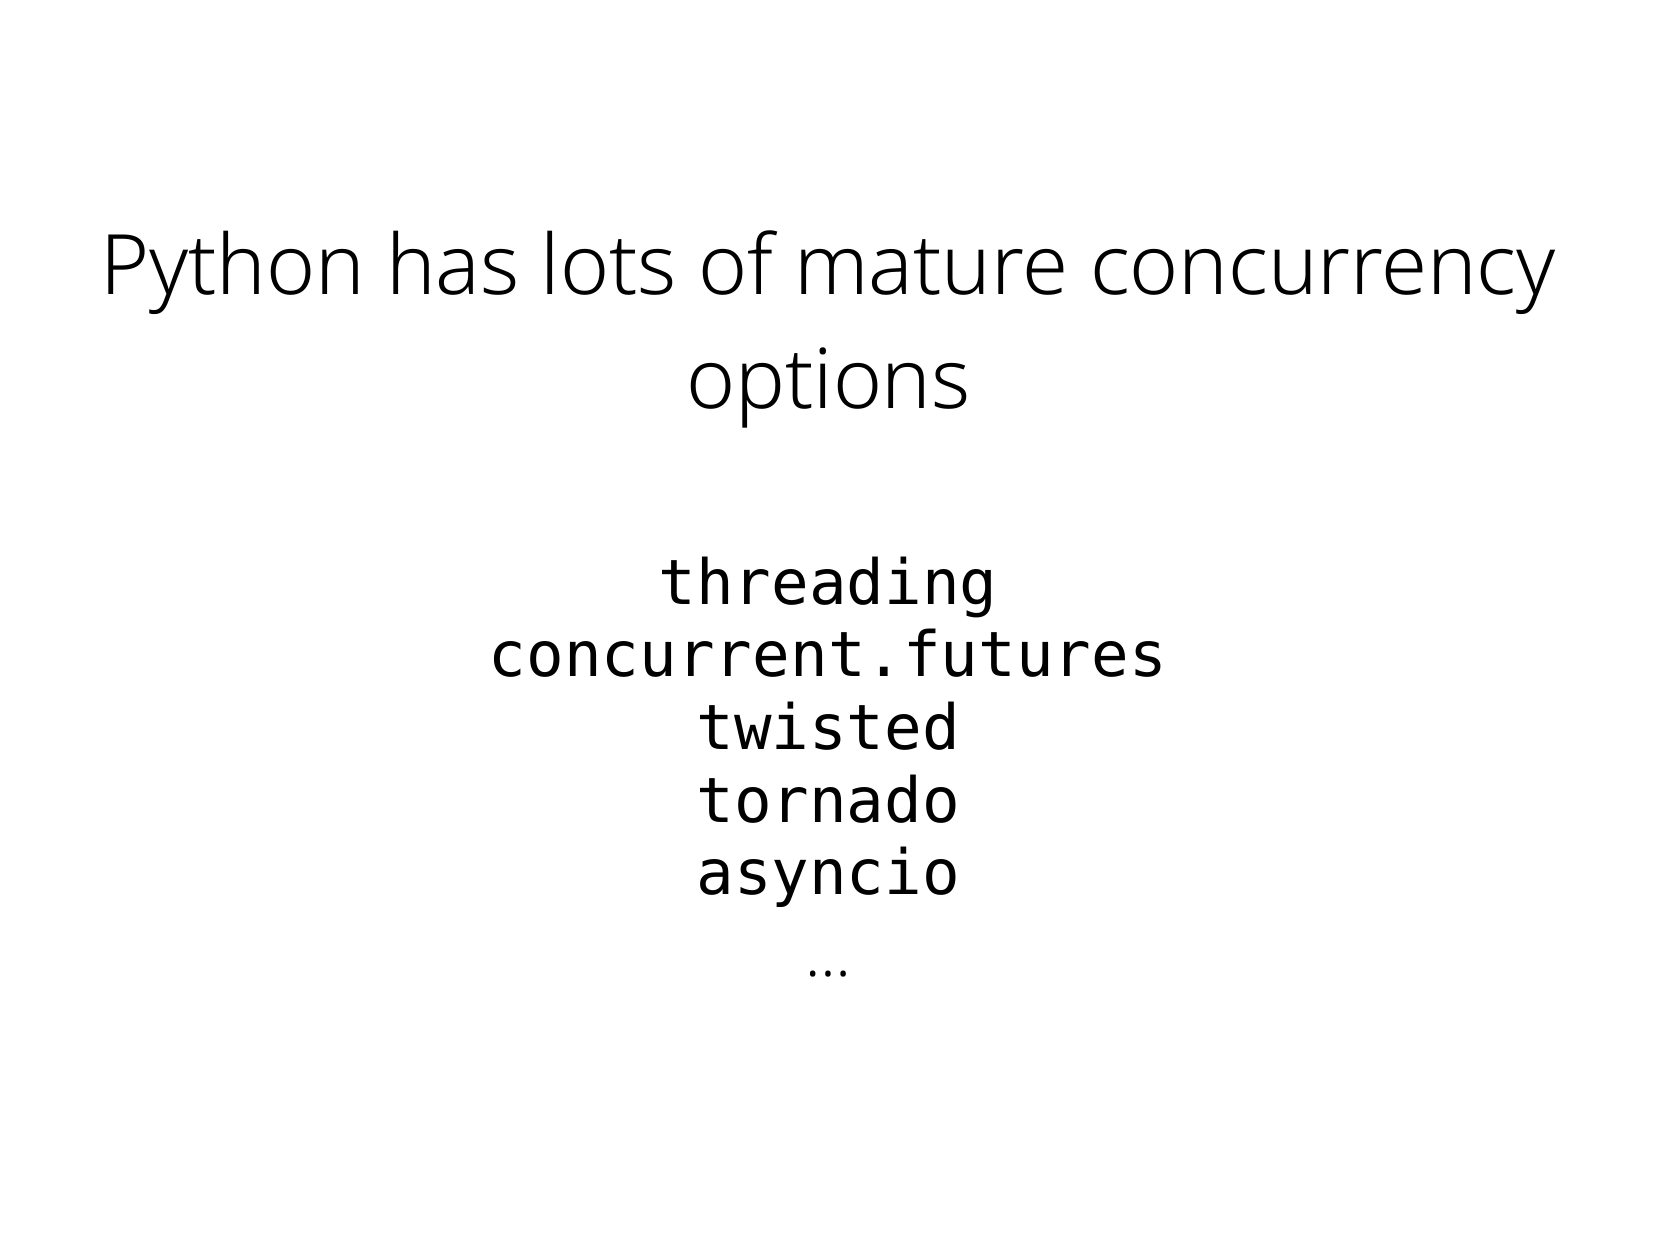

Python has lots of mature concurrency options
threading
concurrent.futures
twisted
tornado
asyncio
…